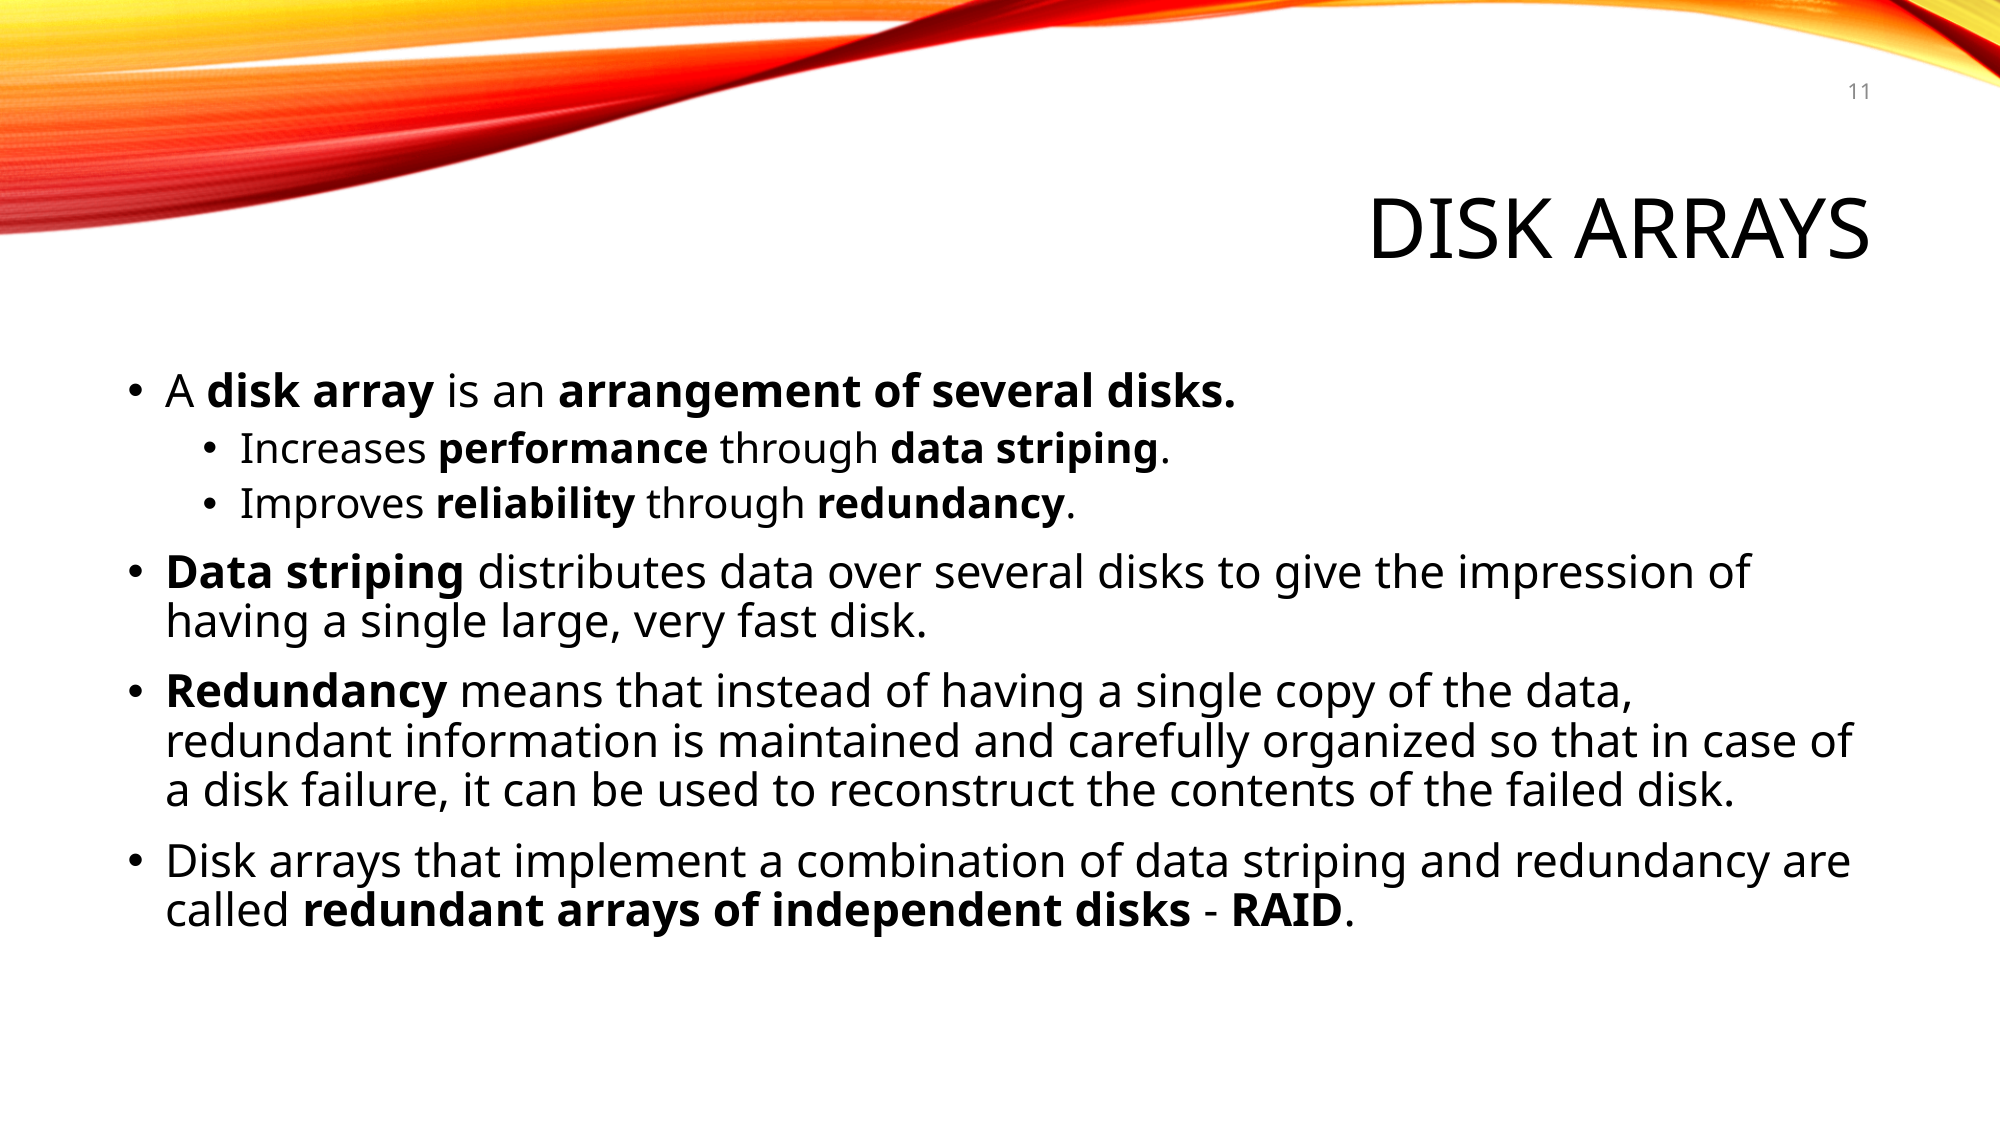

# Disk arrays
A disk array is an arrangement of several disks.
Increases performance through data striping.
Improves reliability through redundancy.
Data striping distributes data over several disks to give the impression of having a single large, very fast disk.
Redundancy means that instead of having a single copy of the data, redundant information is maintained and carefully organized so that in case of a disk failure, it can be used to reconstruct the contents of the failed disk.
Disk arrays that implement a combination of data striping and redundancy are called redundant arrays of independent disks - RAID.